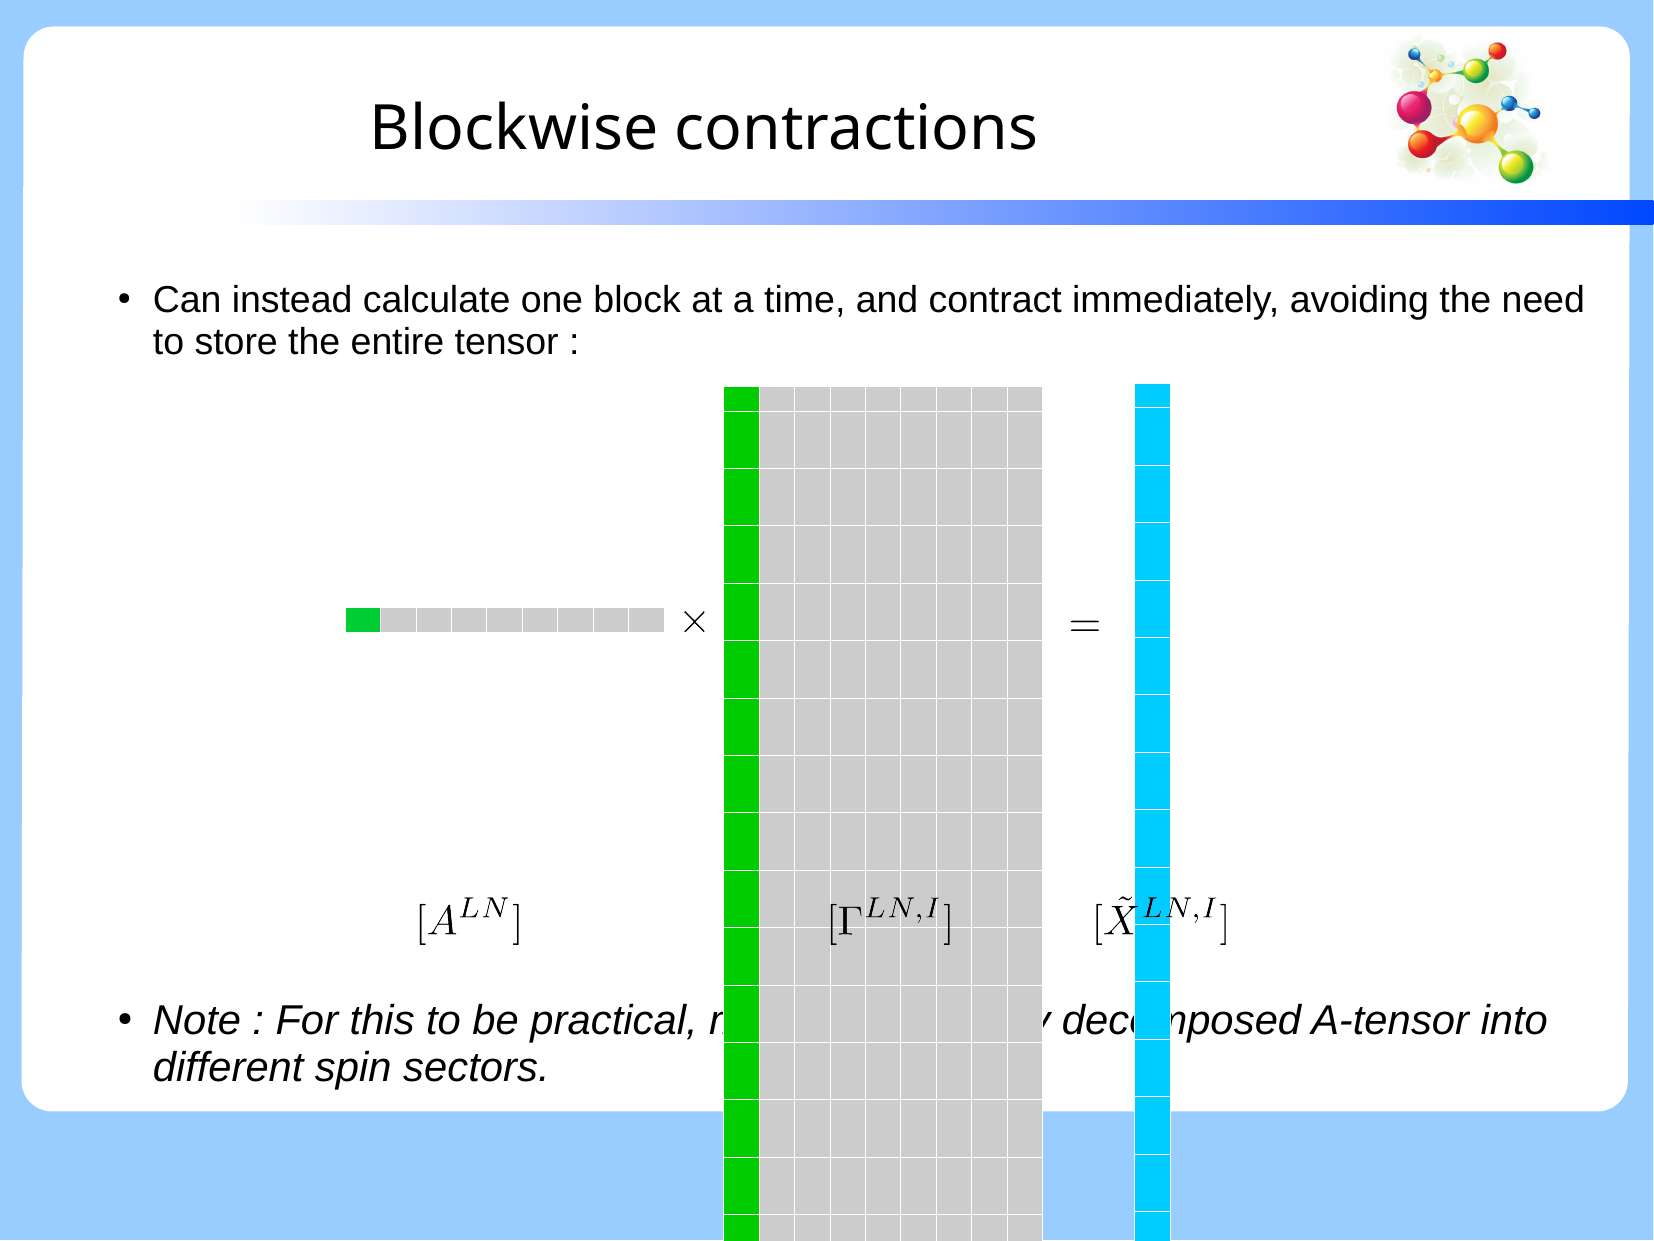

# Blockwise contractions
Can instead calculate one block at a time, and contract immediately, avoiding the need to store the entire tensor :
Note : For this to be practical, must have already decomposed A-tensor into different spin sectors.
| |
| --- |
| |
| |
| |
| |
| |
| |
| |
| |
| |
| |
| |
| |
| |
| |
| |
| |
| |
| |
| |
| | | | | | | | | |
| --- | --- | --- | --- | --- | --- | --- | --- | --- |
| | | | | | | | | |
| | | | | | | | | |
| | | | | | | | | |
| | | | | | | | | |
| | | | | | | | | |
| | | | | | | | | |
| | | | | | | | | |
| | | | | | | | | |
| | | | | | | | | |
| | | | | | | | | |
| | | | | | | | | |
| | | | | | | | | |
| | | | | | | | | |
| | | | | | | | | |
| | | | | | | | | |
| | | | | | | | | |
| | | | | | | | | |
| | | | | | | | | |
| | | | | | | | | |
| | | | | | | | | |
| --- | --- | --- | --- | --- | --- | --- | --- | --- |